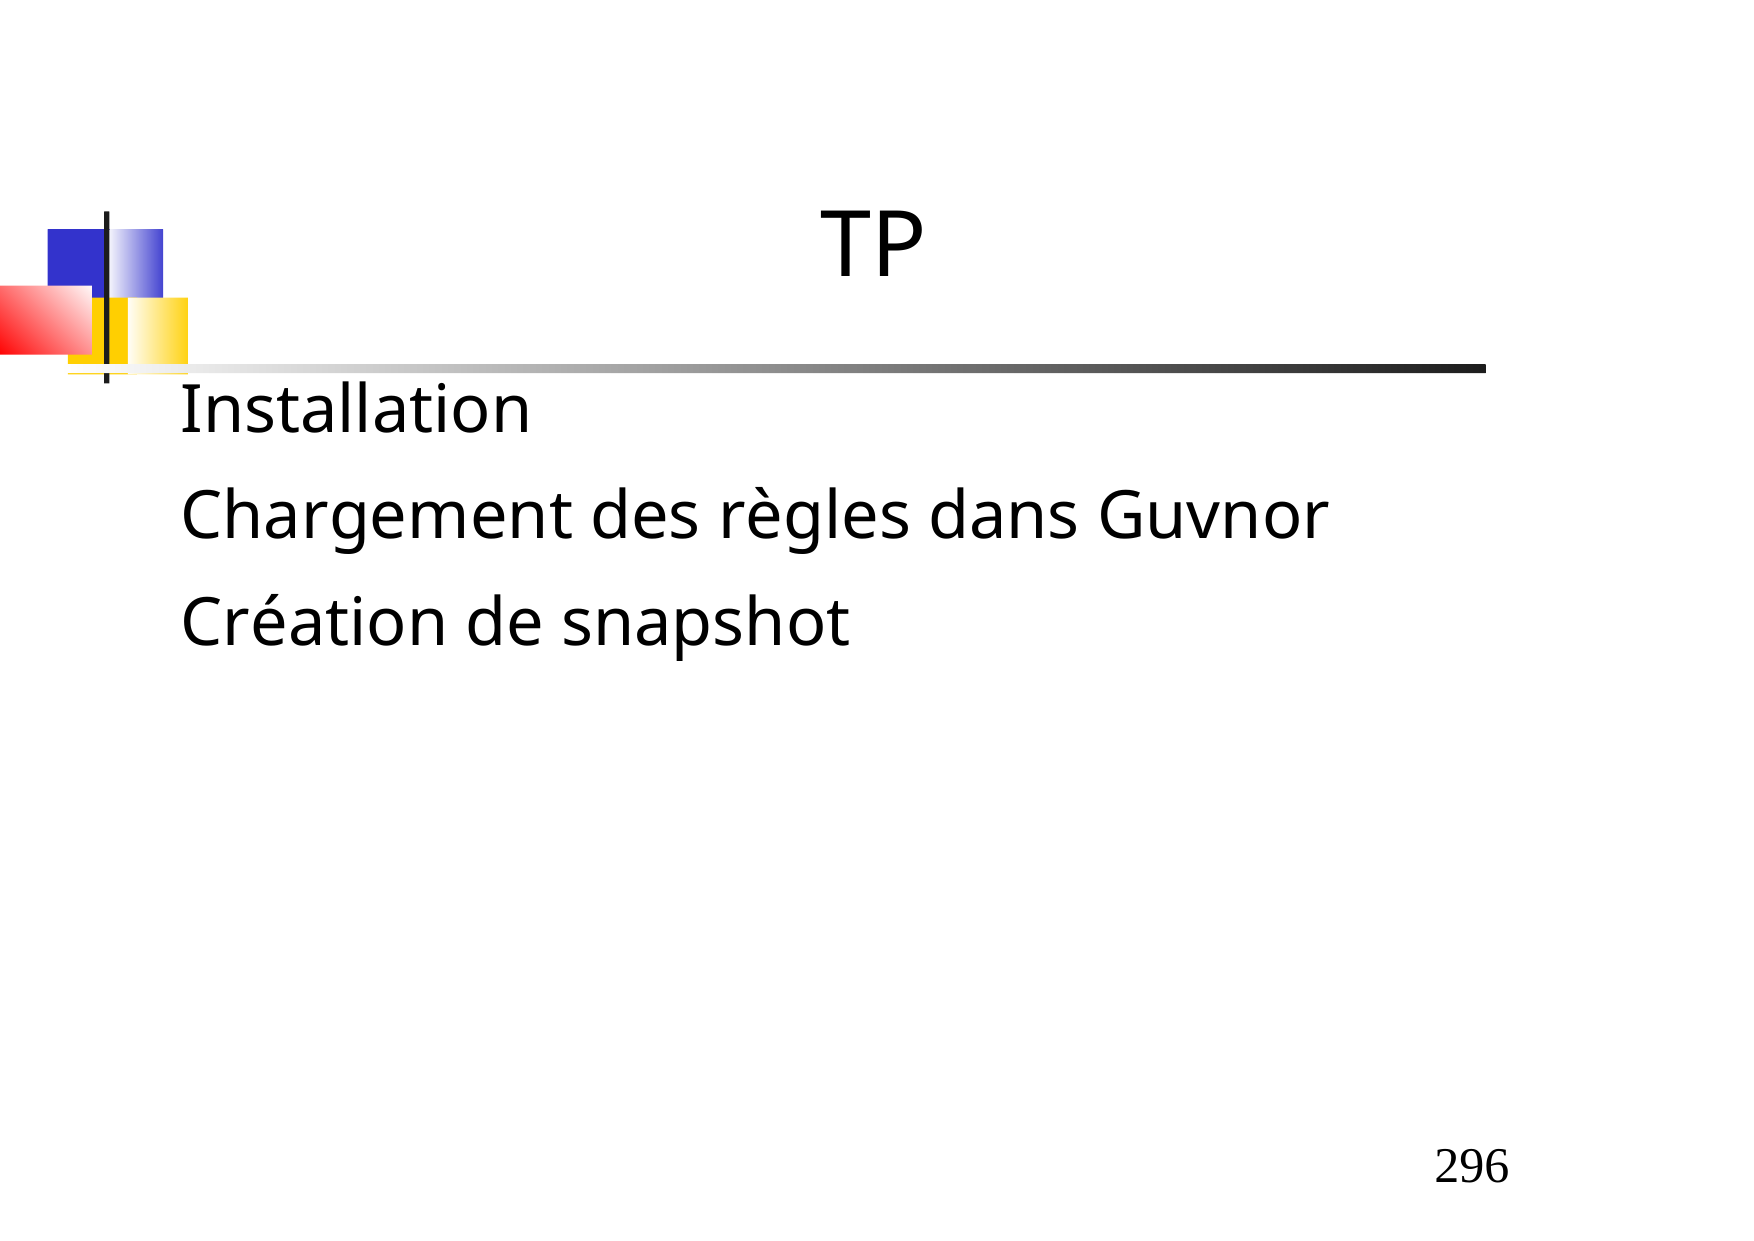

# TP
Installation
Chargement des règles dans Guvnor
Création de snapshot